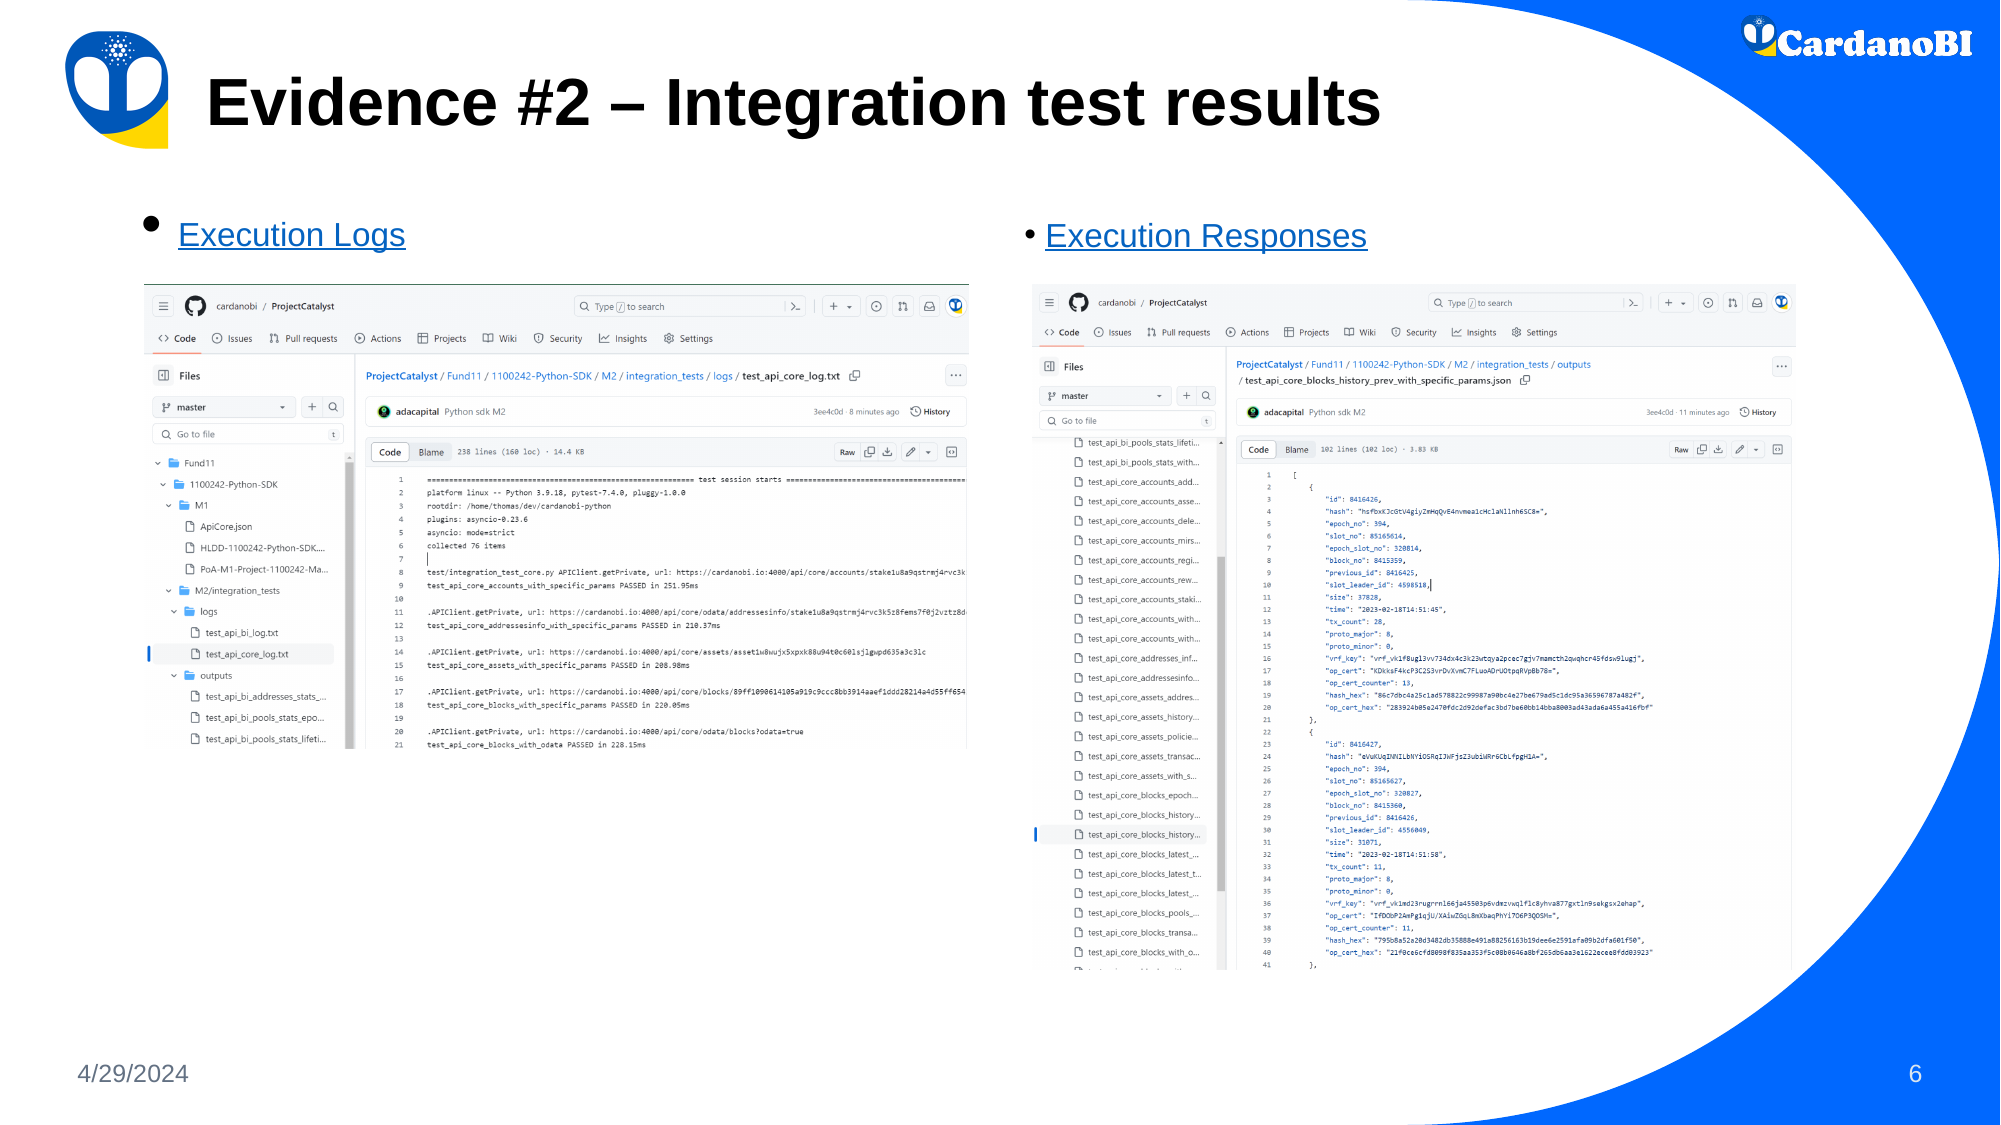

# Evidence #2 – Integration test results
 Execution Logs
 Execution Responses
4/29/2024